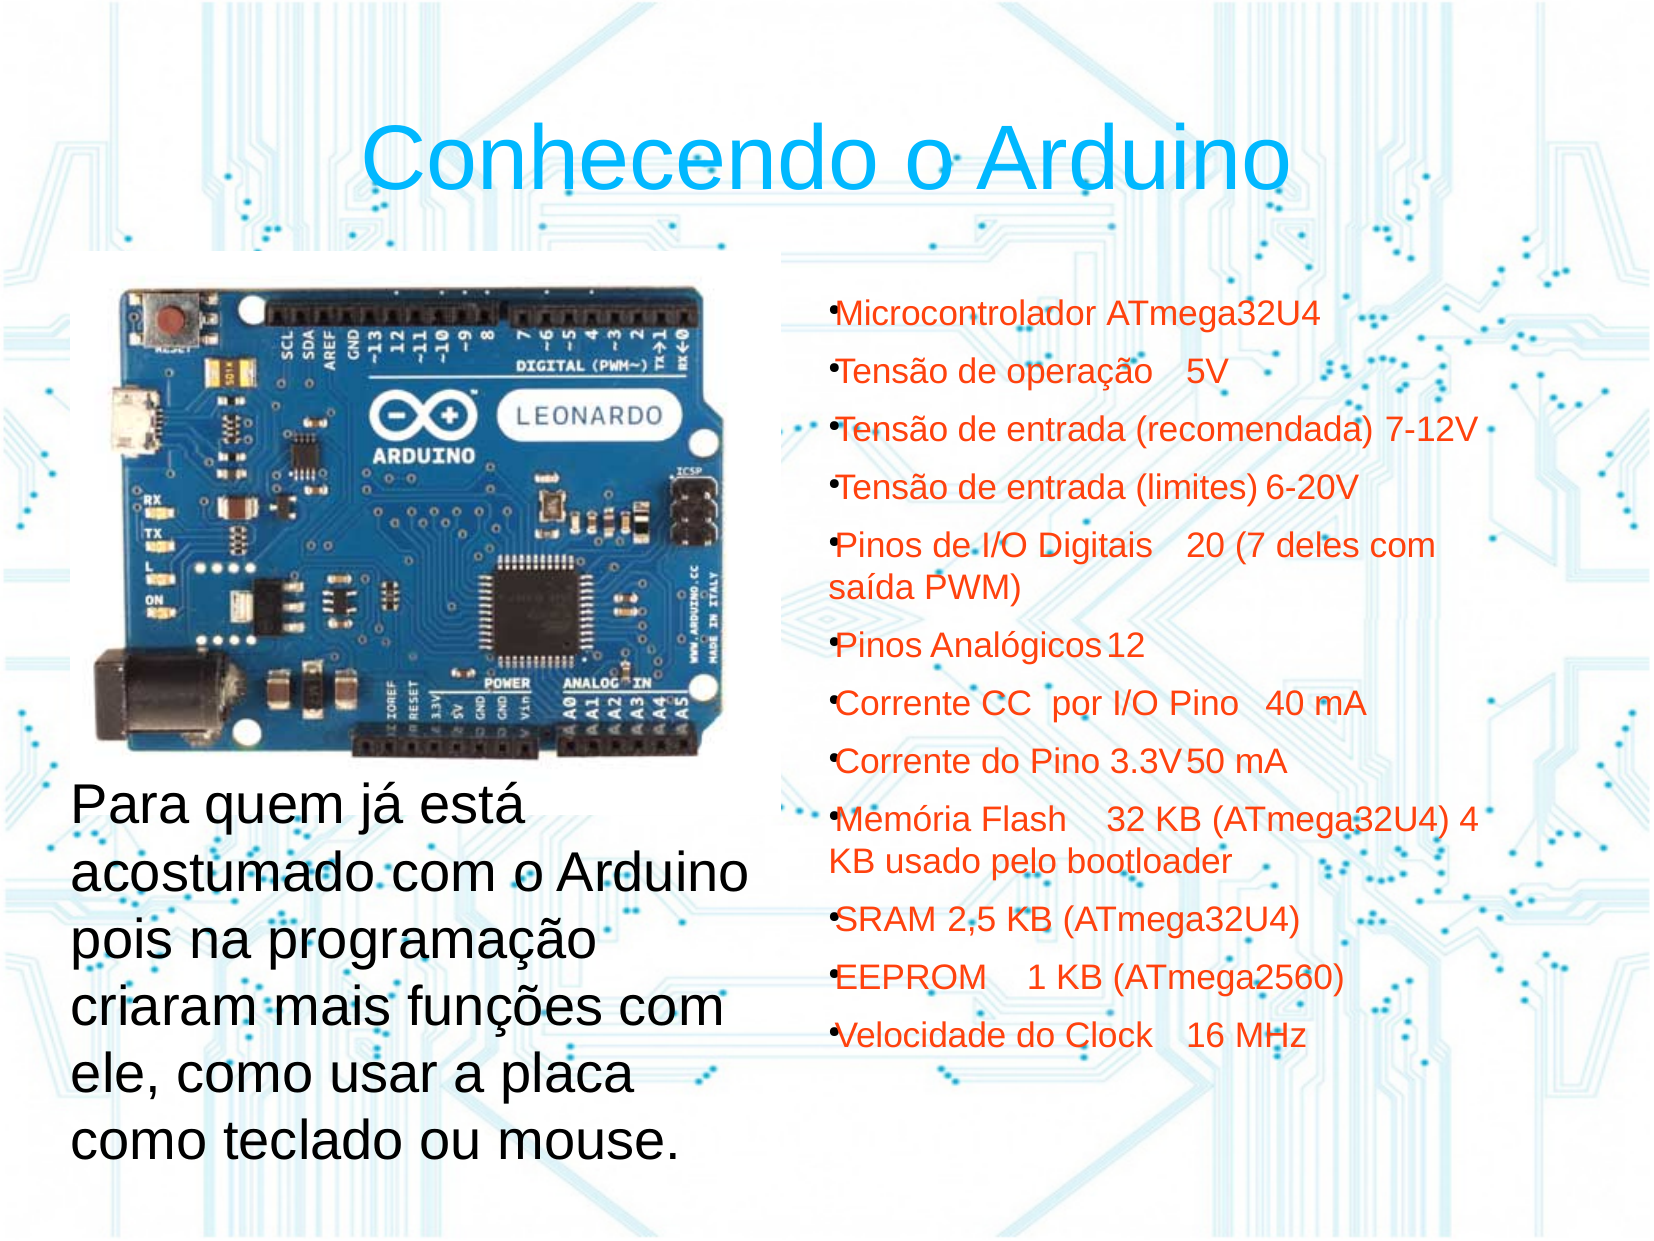

# Conhecendo o Arduino
Microcontrolador	ATmega32U4
Tensão de operação	5V
Tensão de entrada (recomendada) 	7-12V
Tensão de entrada (limites)	6-20V
Pinos de I/O Digitais	20 (7 deles com saída PWM)
Pinos Analógicos	12
Corrente CC por I/O Pino	40 mA
Corrente do Pino 3.3V	50 mA
Memória Flash	32 KB (ATmega32U4) 4 KB usado pelo bootloader
SRAM	2,5 KB (ATmega32U4)
EEPROM	1 KB (ATmega2560)
Velocidade do Clock	16 MHz
Para quem já está acostumado com o Arduino pois na programação criaram mais funções com ele, como usar a placa como teclado ou mouse.